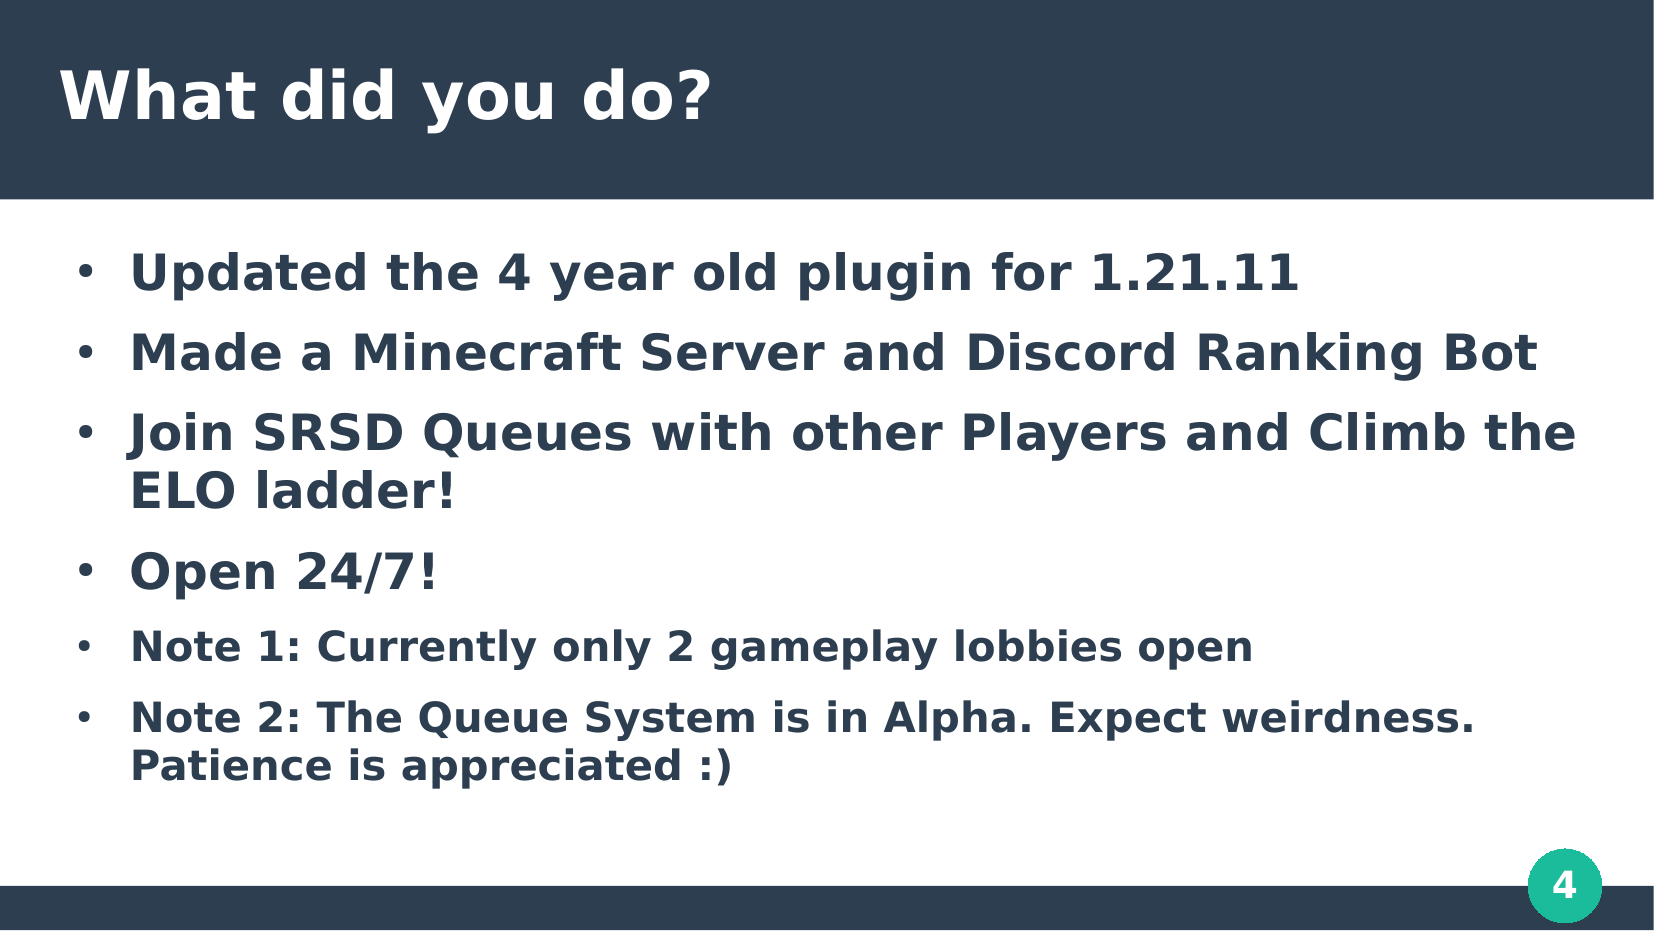

# What did you do?
Updated the 4 year old plugin for 1.21.11
Made a Minecraft Server and Discord Ranking Bot
Join SRSD Queues with other Players and Climb the ELO ladder!
Open 24/7!
Note 1: Currently only 2 gameplay lobbies open
Note 2: The Queue System is in Alpha. Expect weirdness. Patience is appreciated :)
4